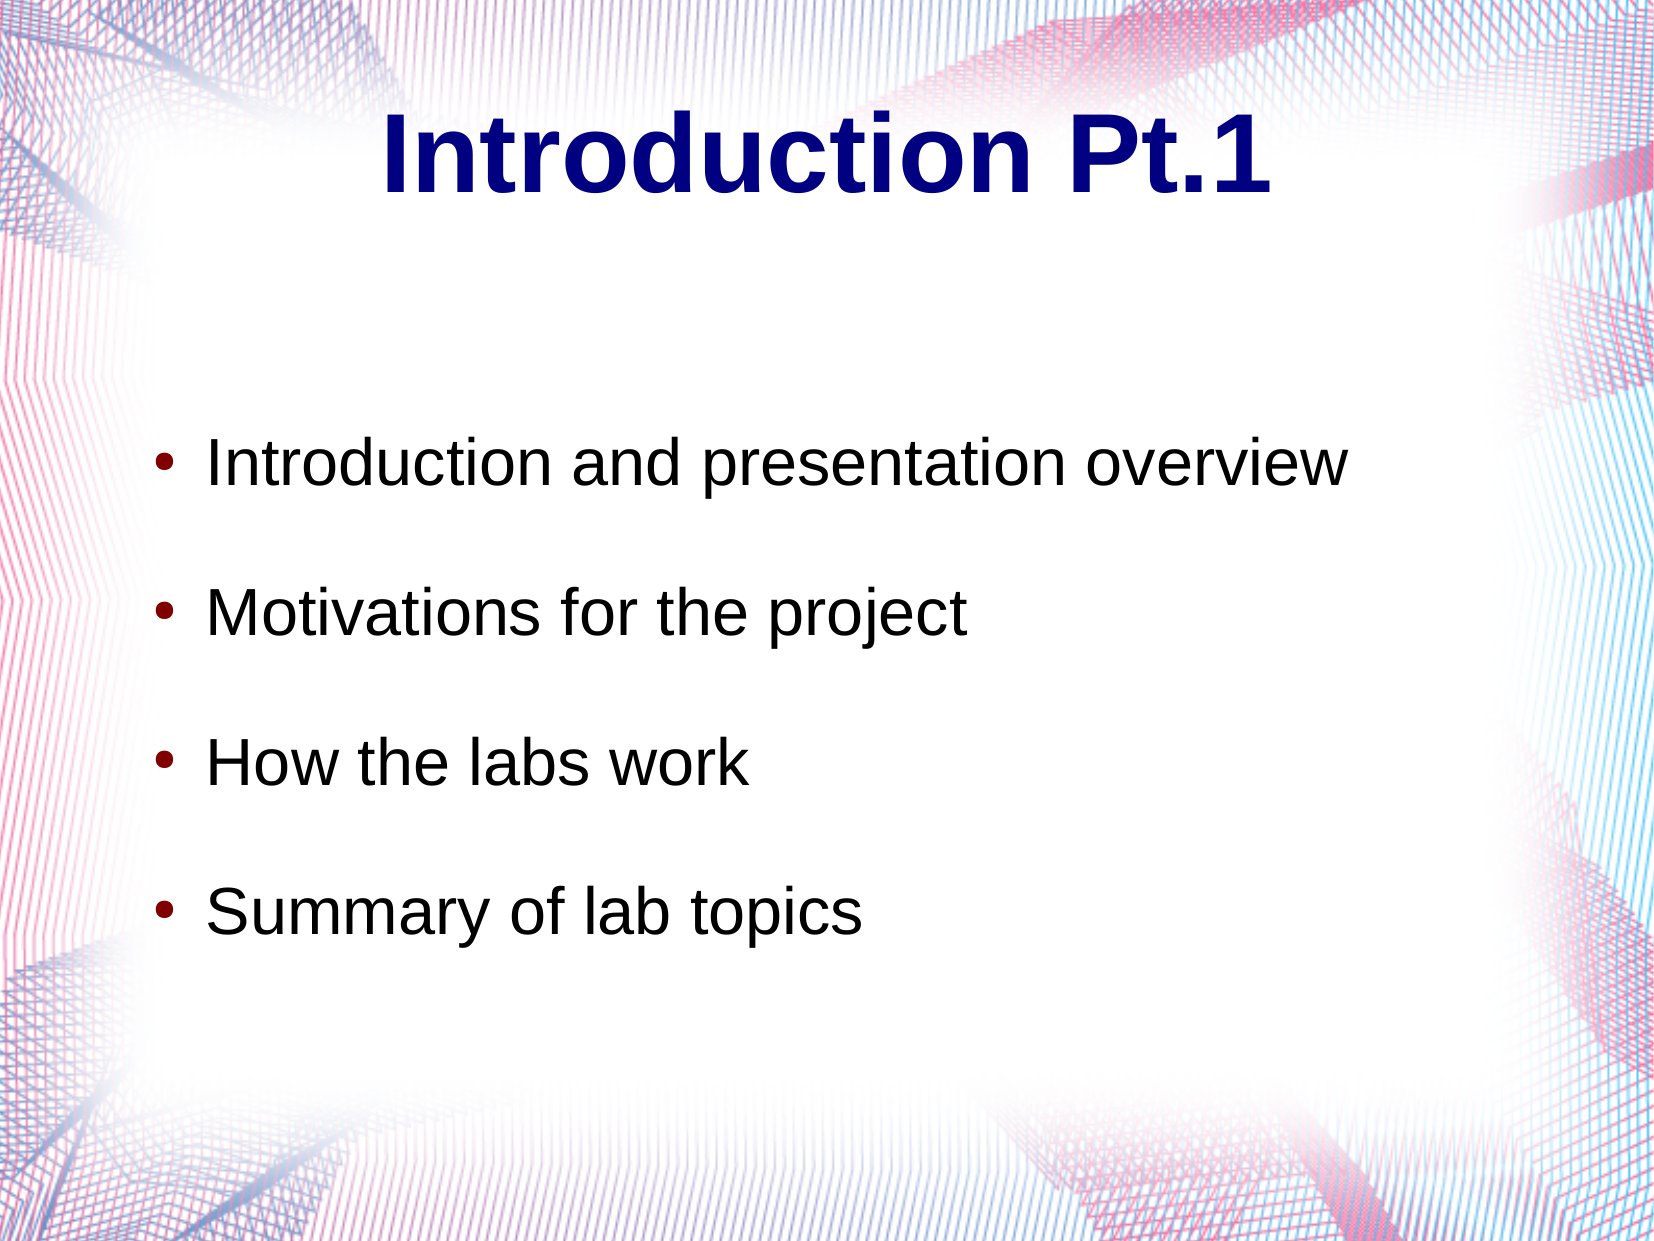

# Introduction Pt.1
Introduction and presentation overview
Motivations for the project
How the labs work
Summary of lab topics